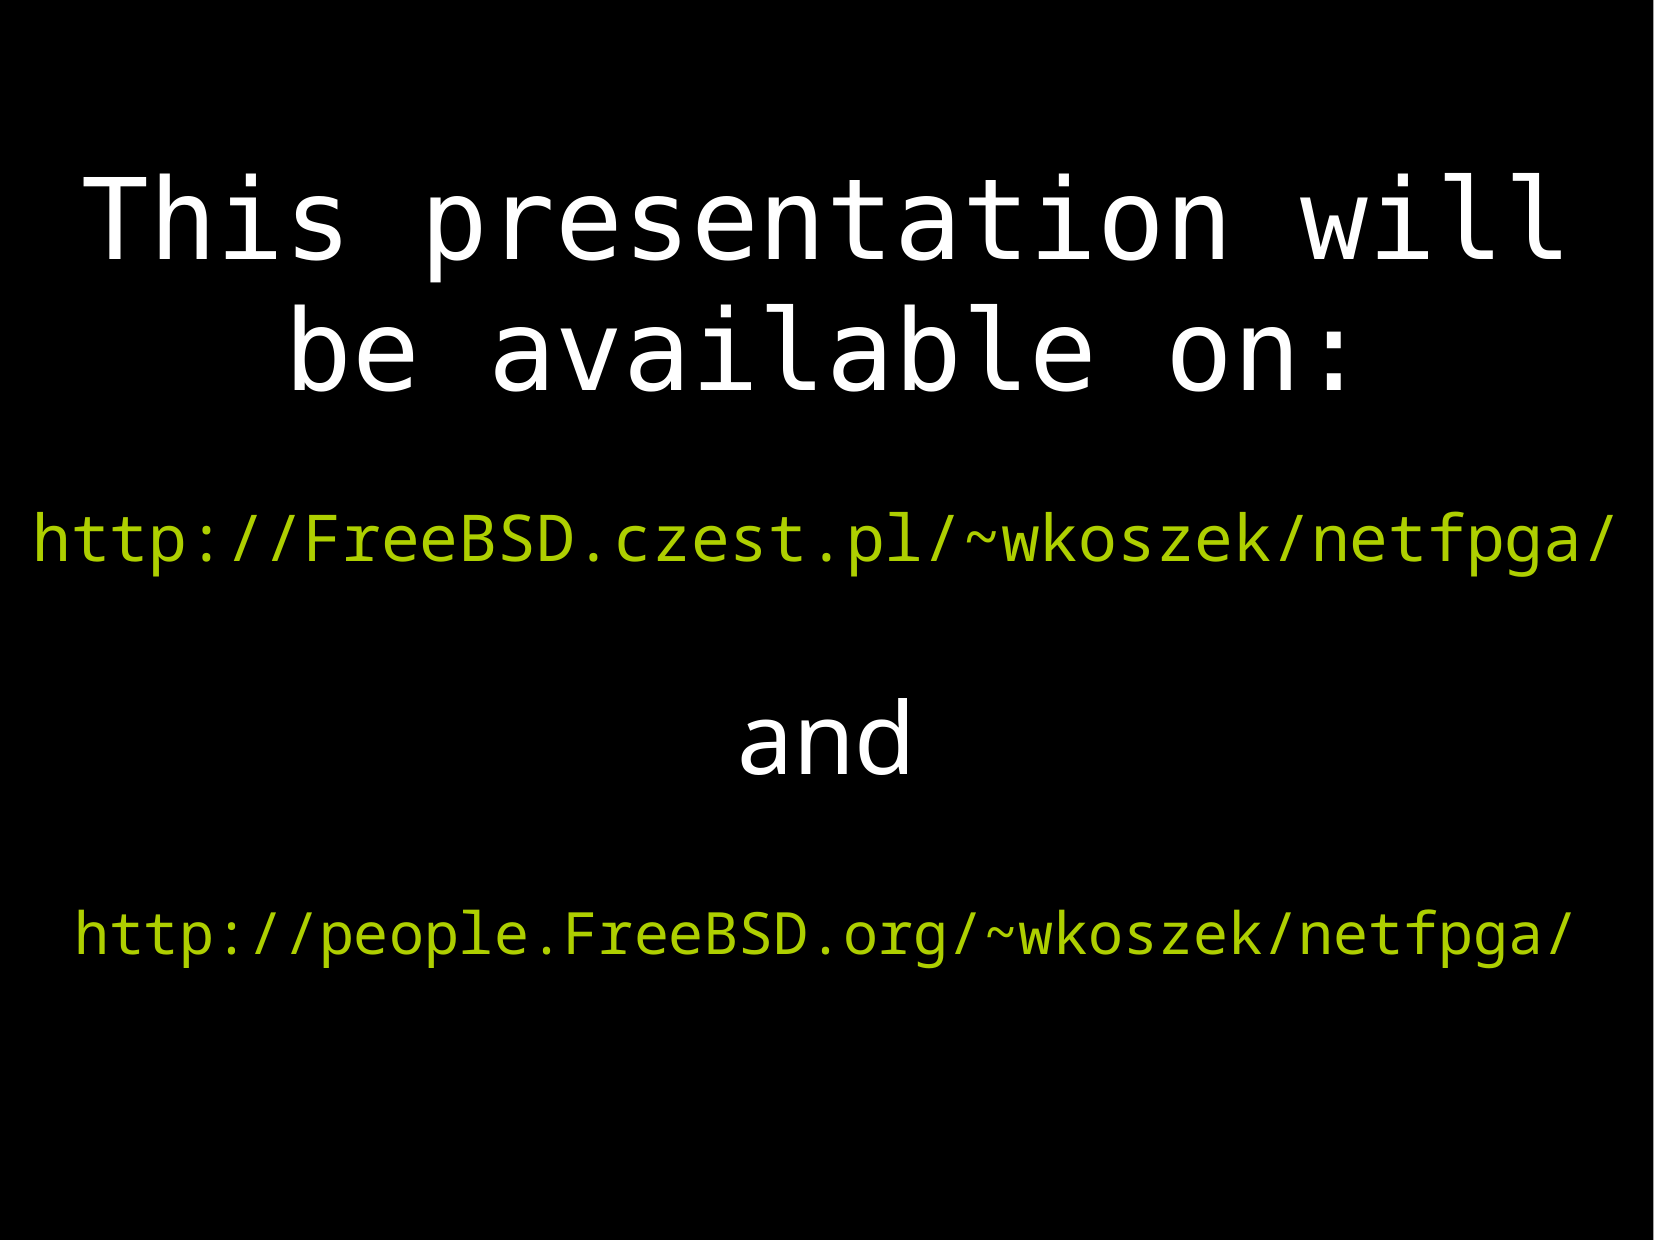

This presentation will be available on:
http://FreeBSD.czest.pl/~wkoszek/netfpga/
and
http://people.FreeBSD.org/~wkoszek/netfpga/